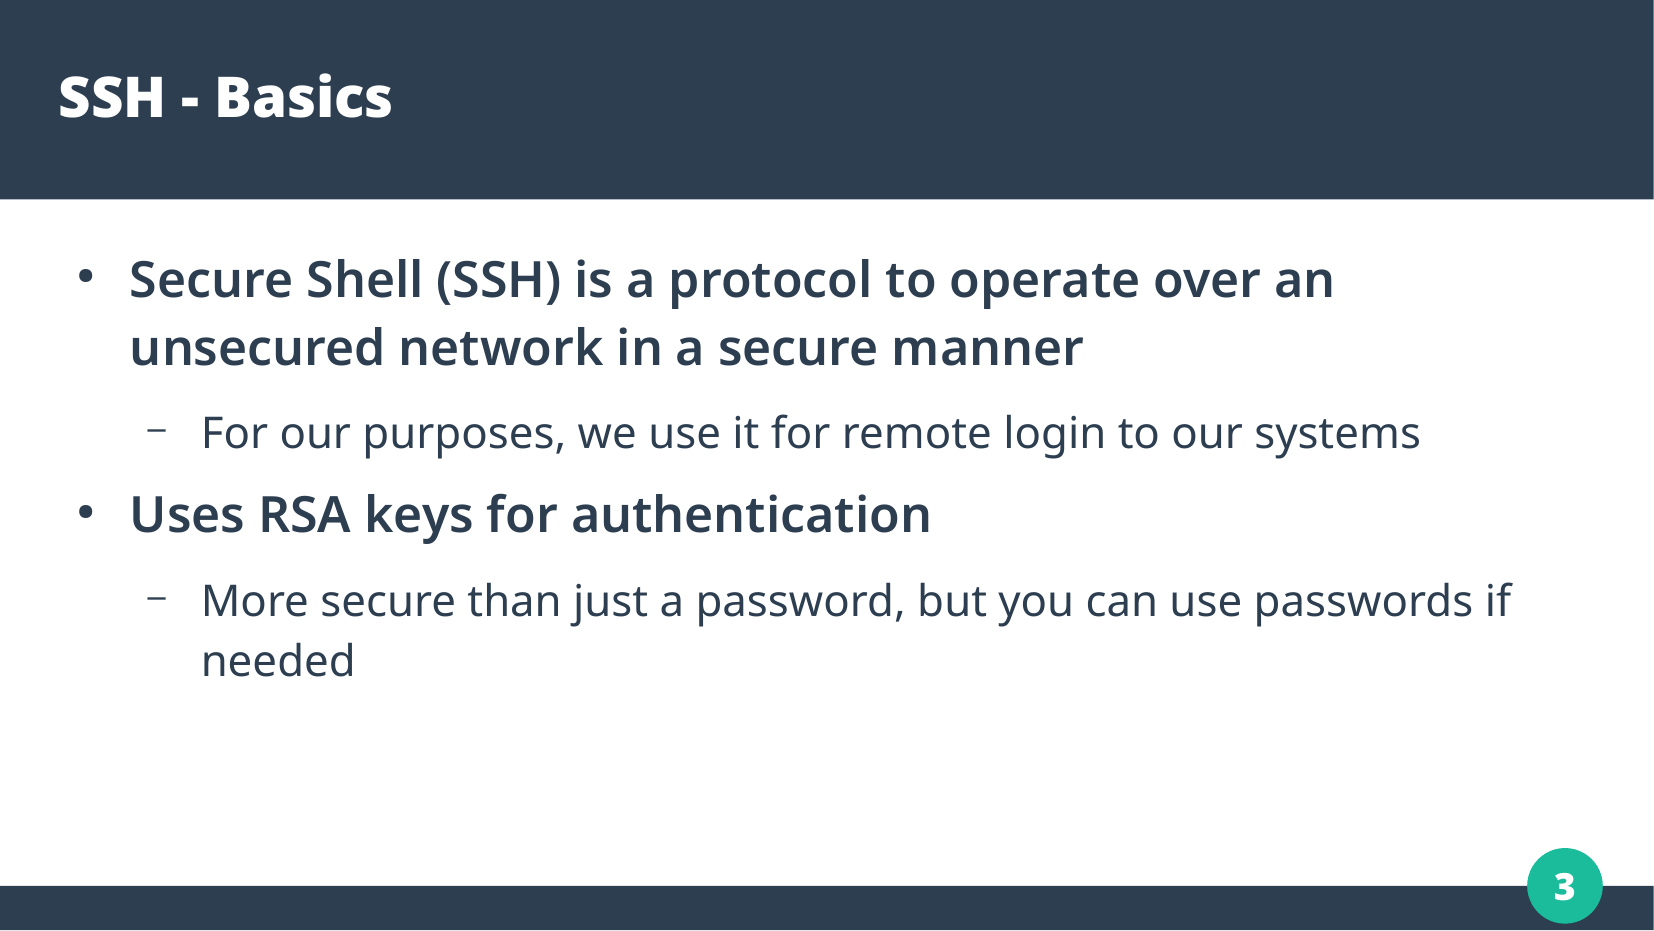

# SSH - Basics
Secure Shell (SSH) is a protocol to operate over an unsecured network in a secure manner
For our purposes, we use it for remote login to our systems
Uses RSA keys for authentication
More secure than just a password, but you can use passwords if needed